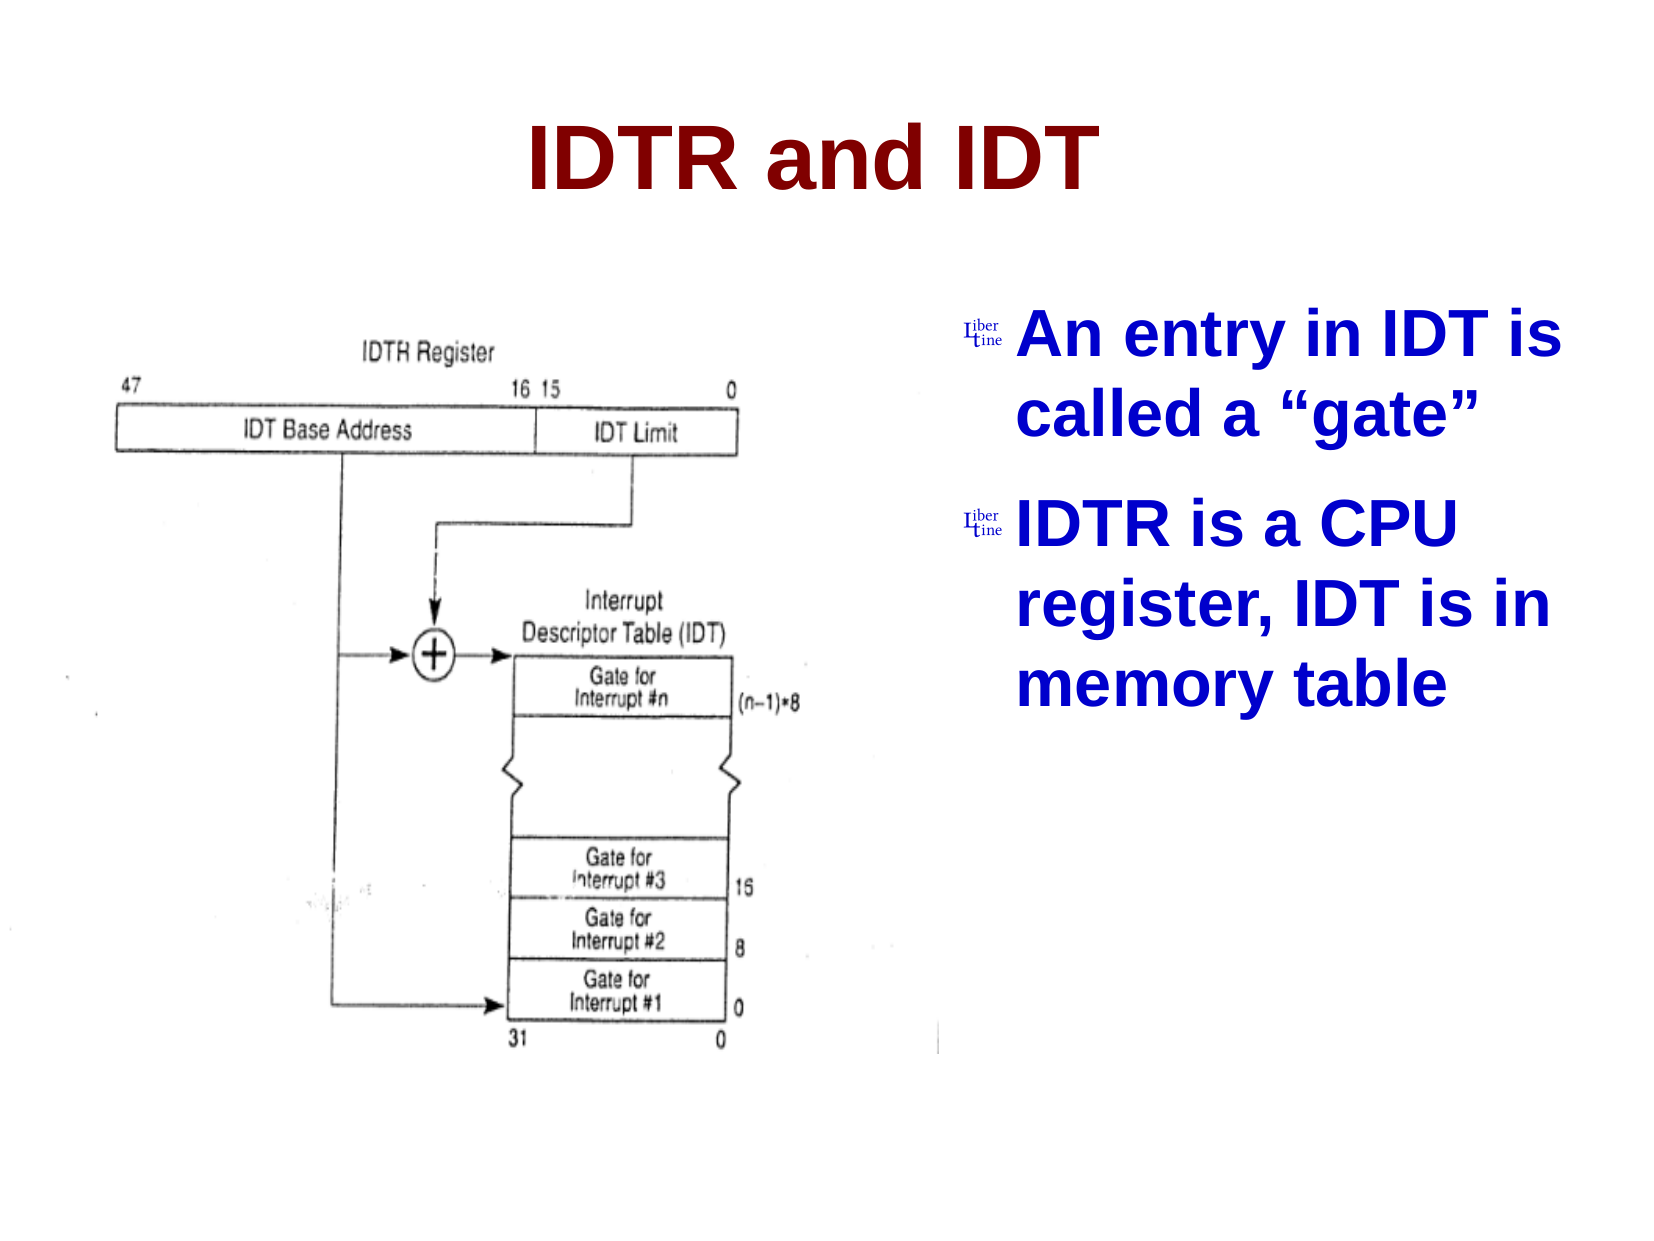

# IDTR and IDT
An entry in IDT is called a “gate”
IDTR is a CPU register, IDT is in memory table